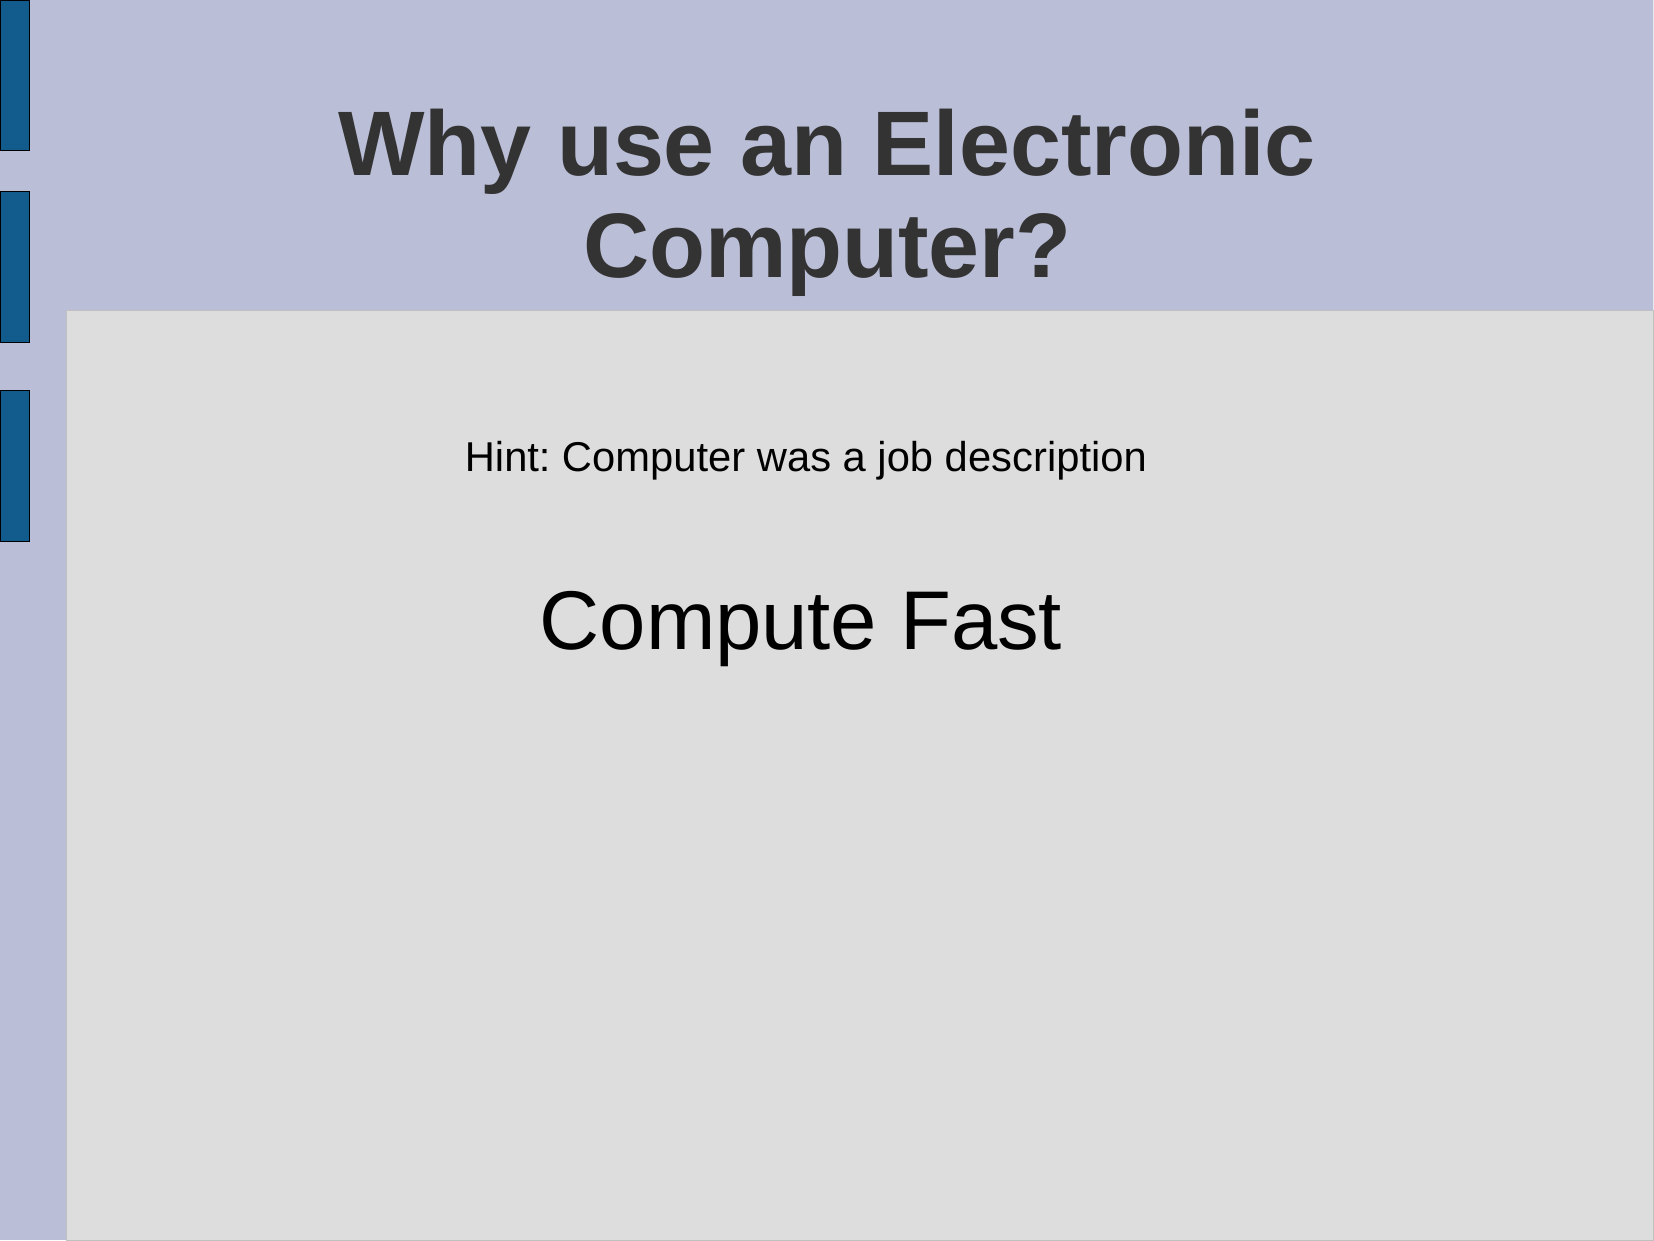

# Why use an Electronic Computer?
Hint: Computer was a job description
Compute Fast